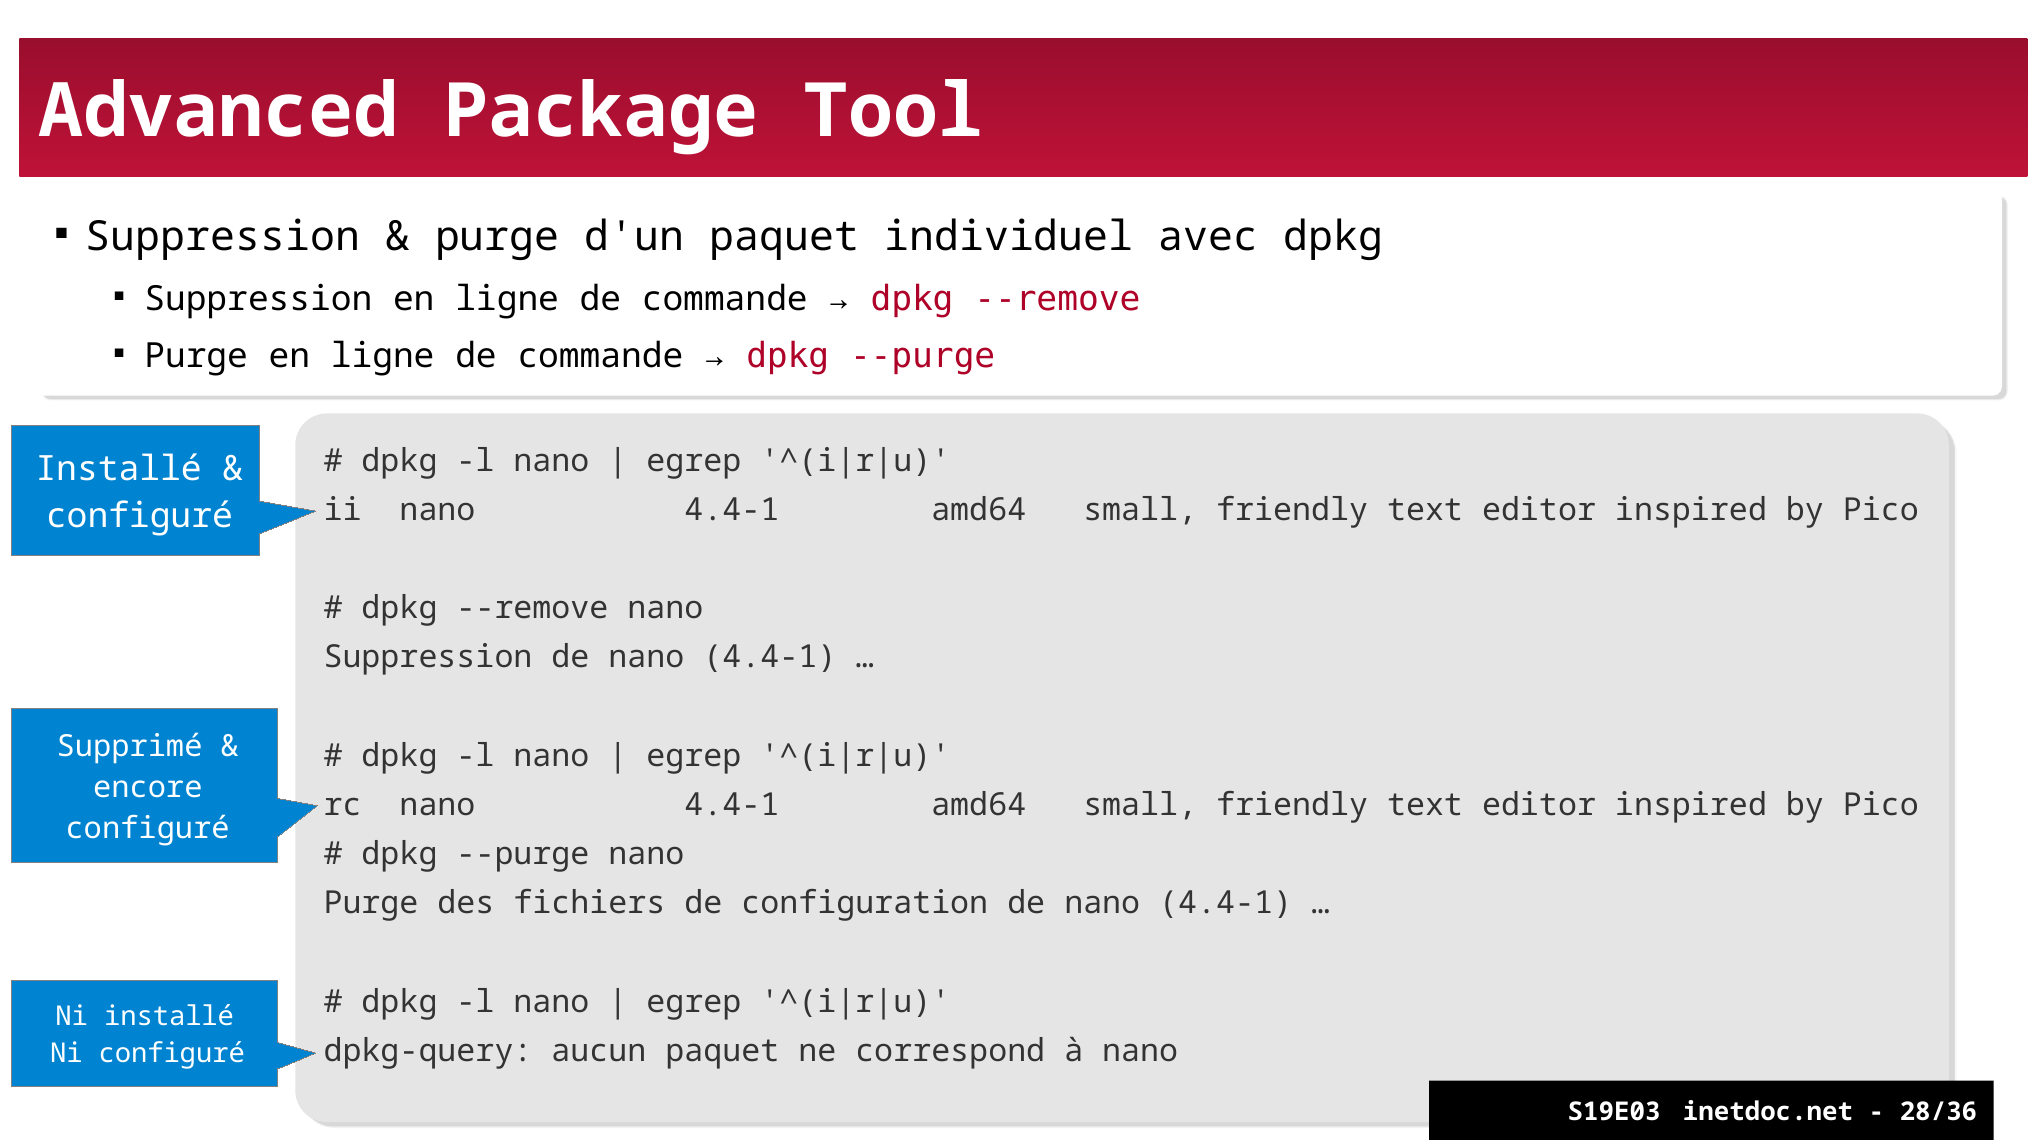

Advanced Package Tool
Suppression & purge d'un paquet individuel avec dpkg
Suppression en ligne de commande → dpkg --remove
Purge en ligne de commande → dpkg --purge
# dpkg -l nano | egrep '^(i|r|u)'
ii nano 4.4-1 amd64 small, friendly text editor inspired by Pico
# dpkg --remove nano
Suppression de nano (4.4-1) …
# dpkg -l nano | egrep '^(i|r|u)'
rc nano 4.4-1 amd64 small, friendly text editor inspired by Pico
# dpkg --purge nano
Purge des fichiers de configuration de nano (4.4-1) …
# dpkg -l nano | egrep '^(i|r|u)'
dpkg-query: aucun paquet ne correspond à nano
Installé &
configuré
Supprimé & encore configuré
Ni installé
Ni configuré
S19E03	inetdoc.net - /36